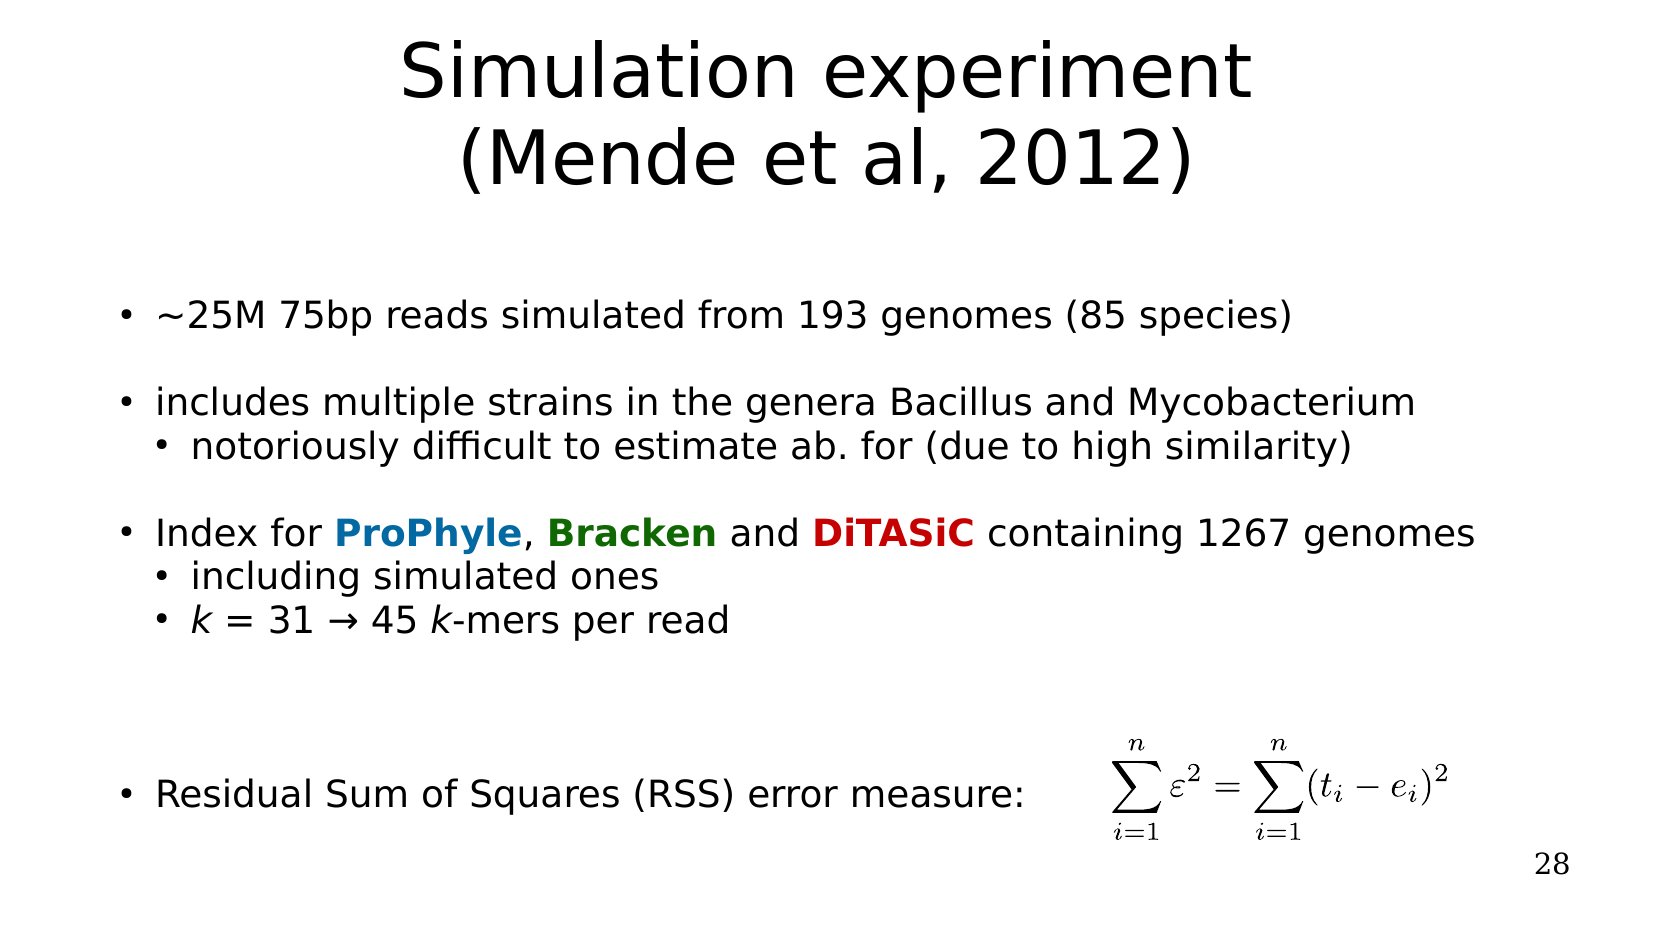

# Simulation experiment (Mende et al, 2012)
~25M 75bp reads simulated from 193 genomes (85 species)
includes multiple strains in the genera Bacillus and Mycobacterium
notoriously difficult to estimate ab. for (due to high similarity)
Index for ProPhyle, Bracken and DiTASiC containing 1267 genomes
including simulated ones
k = 31 → 45 k-mers per read
Residual Sum of Squares (RSS) error measure:
28